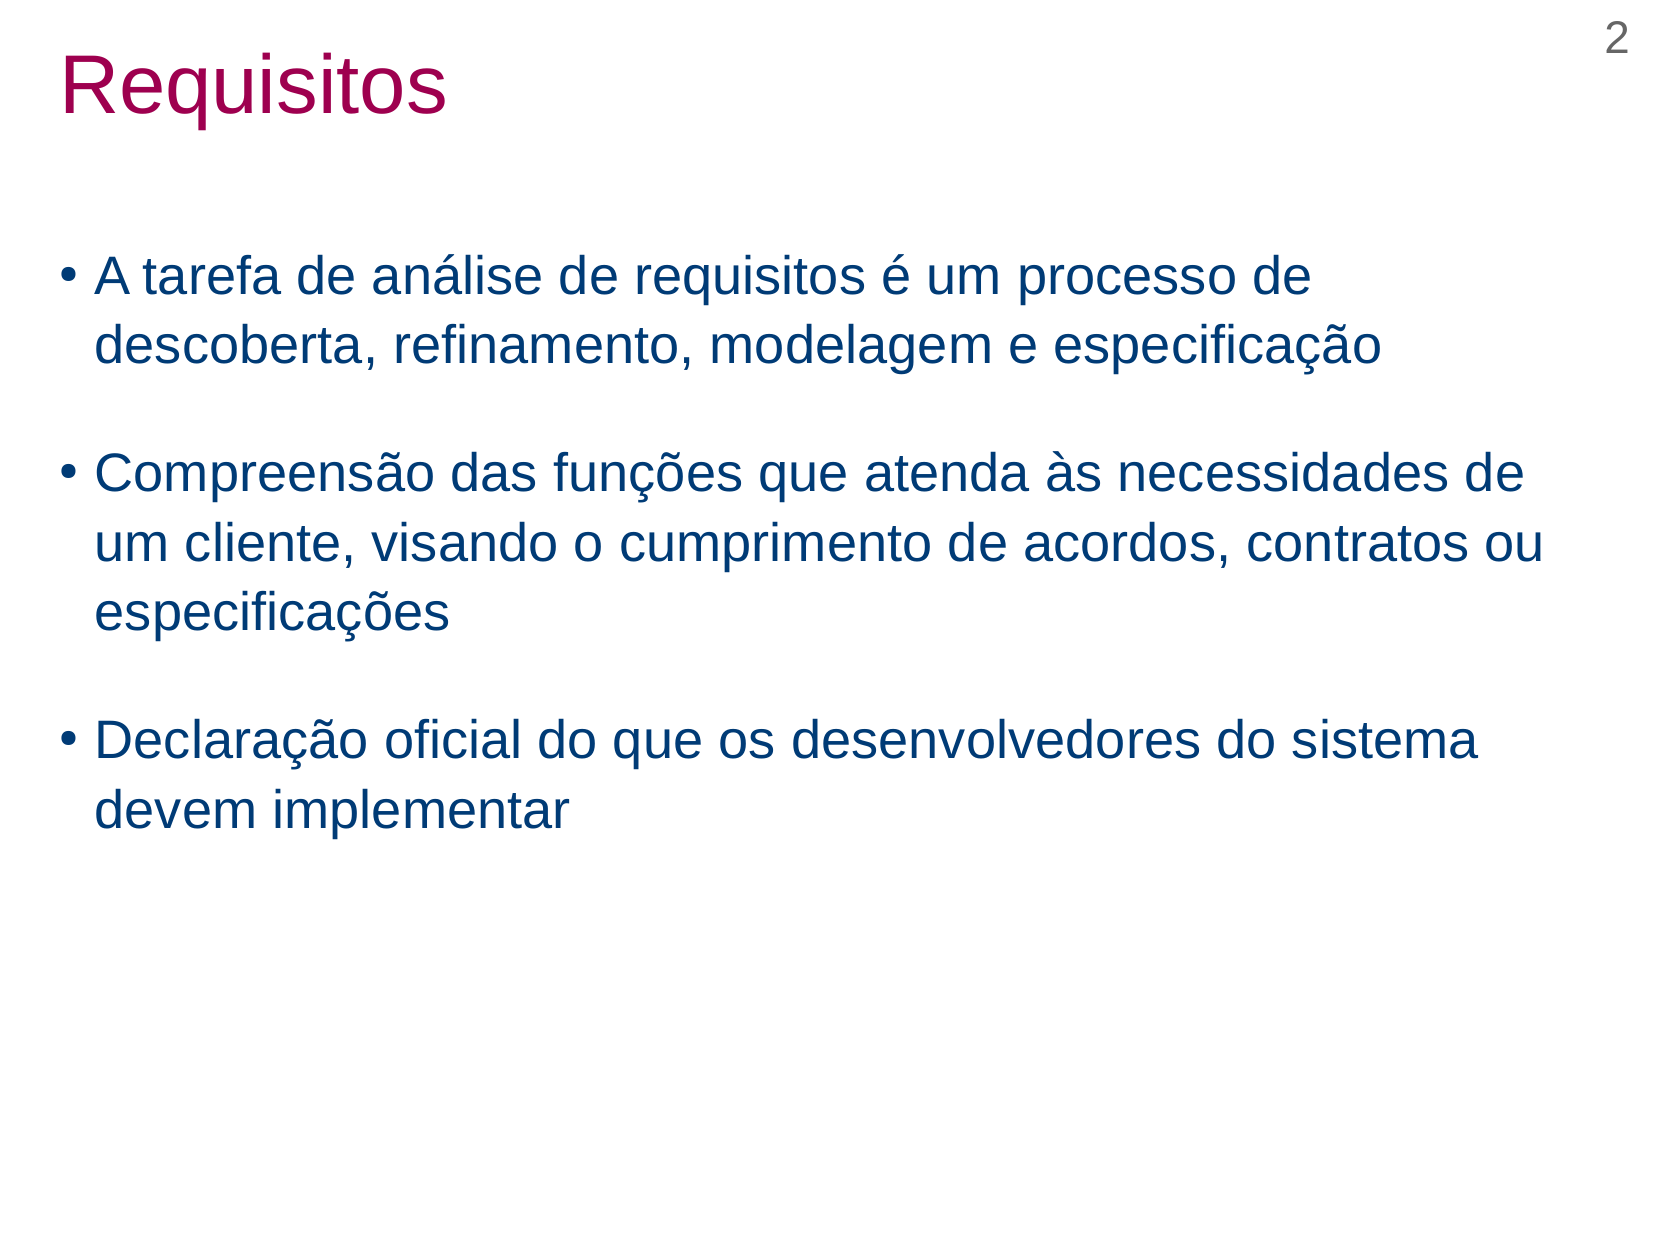

2
# Requisitos
A tarefa de análise de requisitos é um processo de descoberta, refinamento, modelagem e especificação
Compreensão das funções que atenda às necessidades de um cliente, visando o cumprimento de acordos, contratos ou especificações
Declaração oficial do que os desenvolvedores do sistema devem implementar